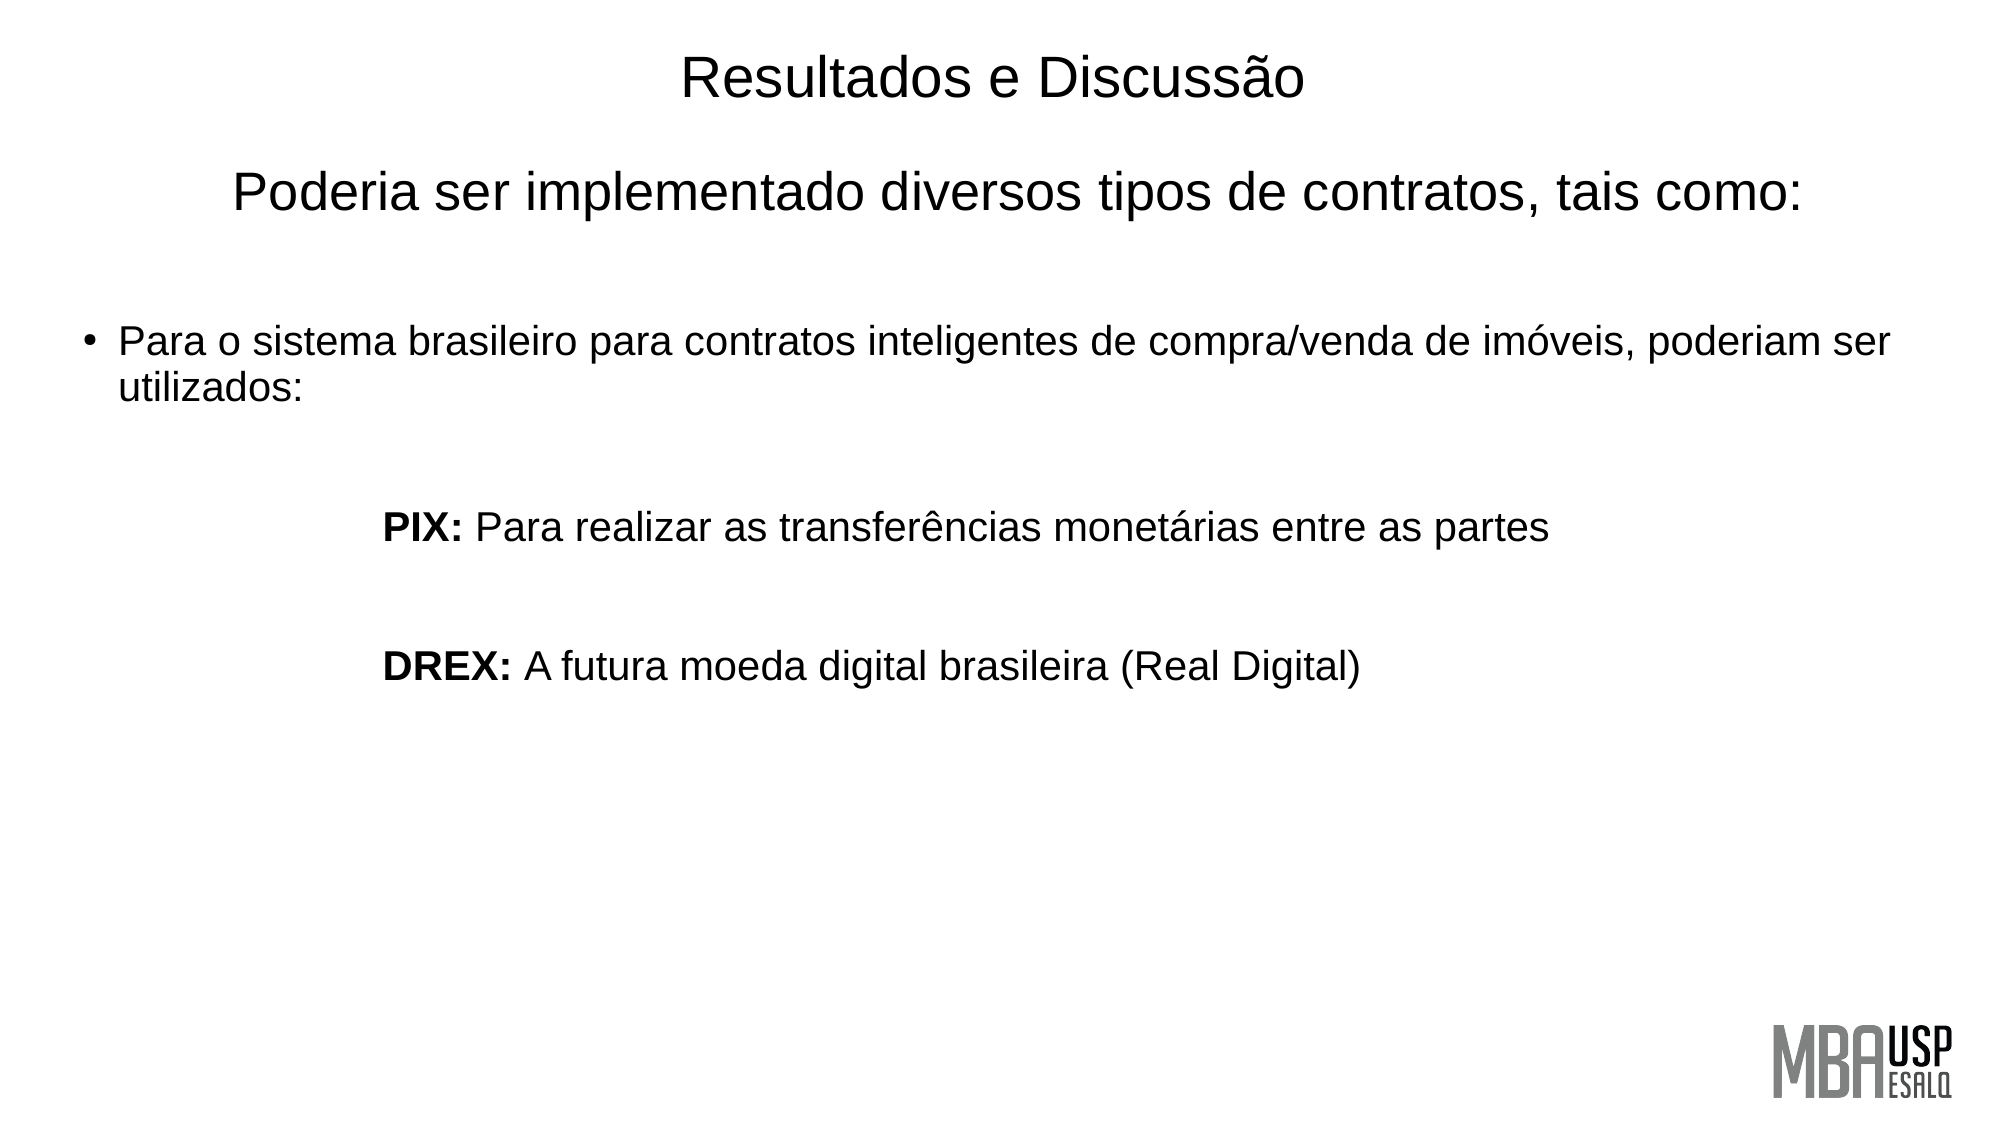

Resultados e Discussão
	Poderia ser implementado diversos tipos de contratos, tais como:
Para o sistema brasileiro para contratos inteligentes de compra/venda de imóveis, poderiam ser utilizados:
		PIX: Para realizar as transferências monetárias entre as partes
		DREX: A futura moeda digital brasileira (Real Digital)